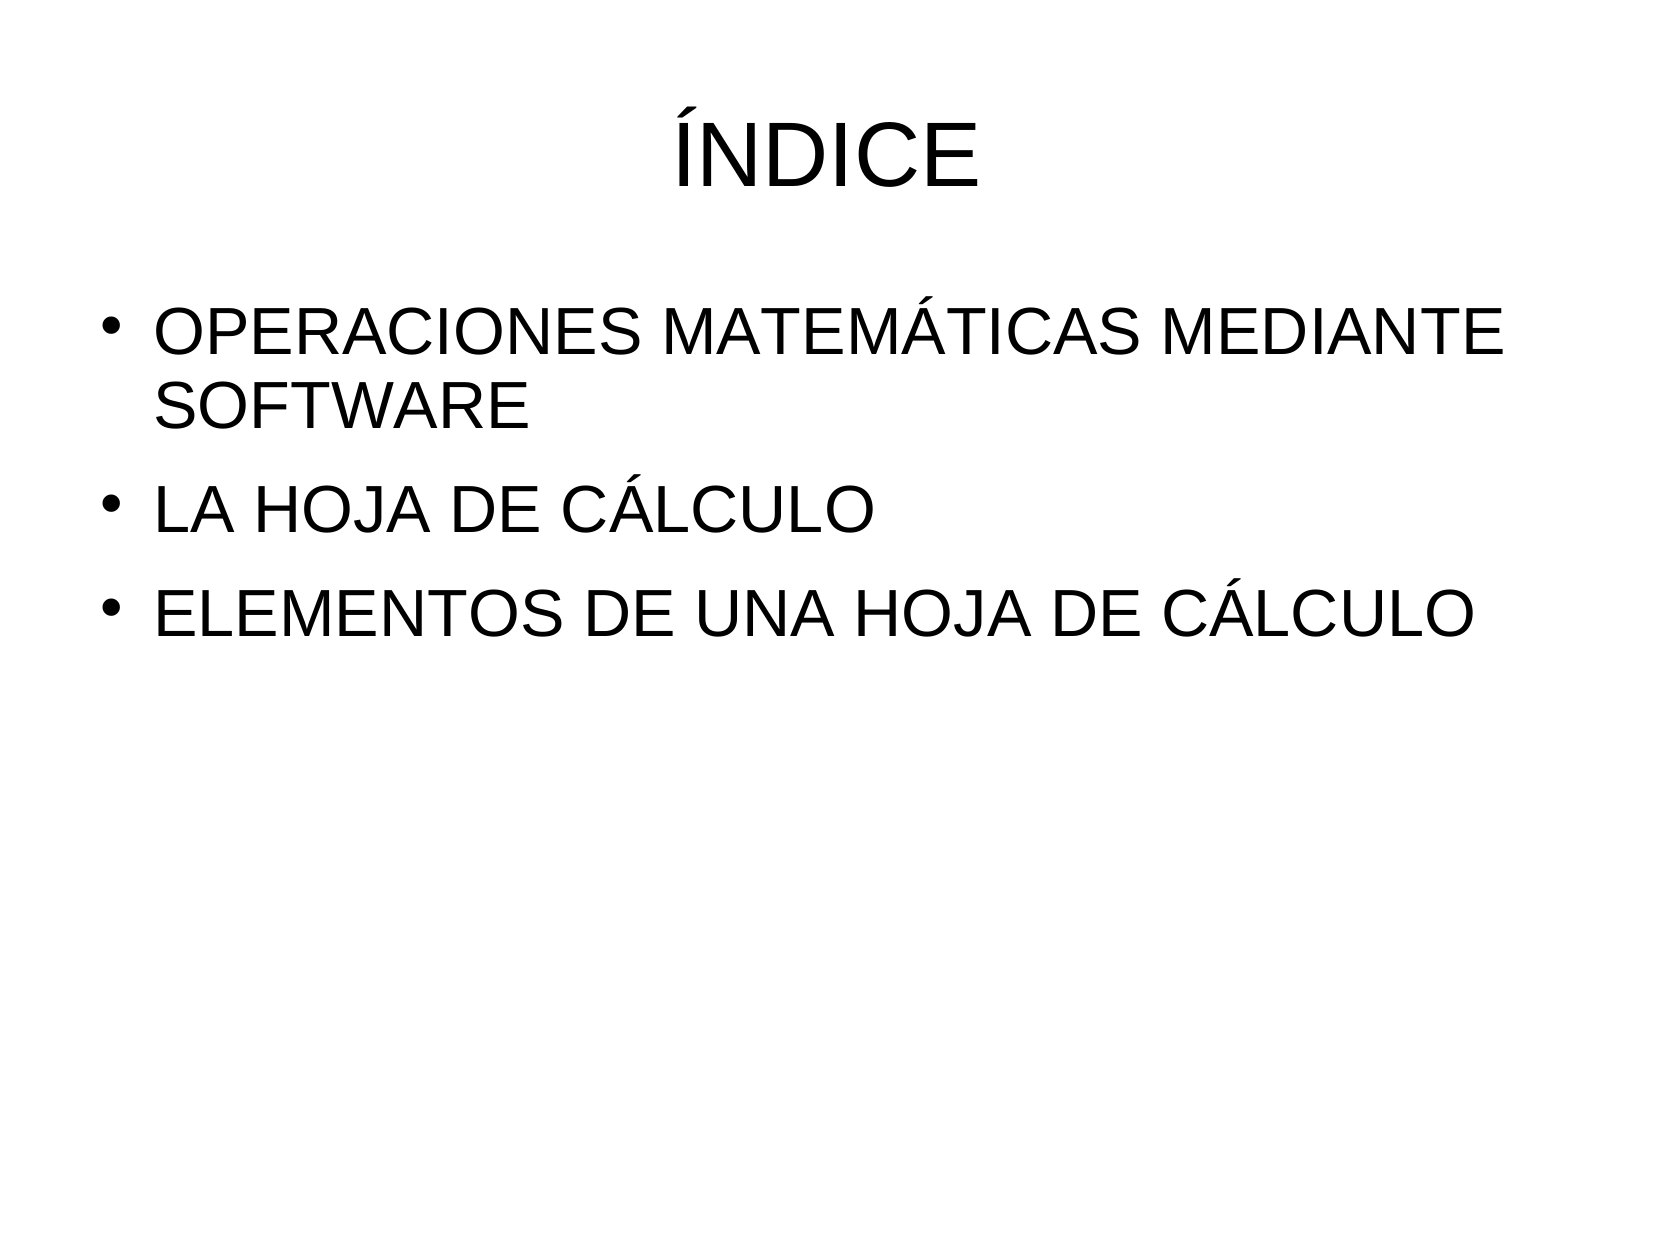

# ÍNDICE
OPERACIONES MATEMÁTICAS MEDIANTE SOFTWARE
LA HOJA DE CÁLCULO
ELEMENTOS DE UNA HOJA DE CÁLCULO